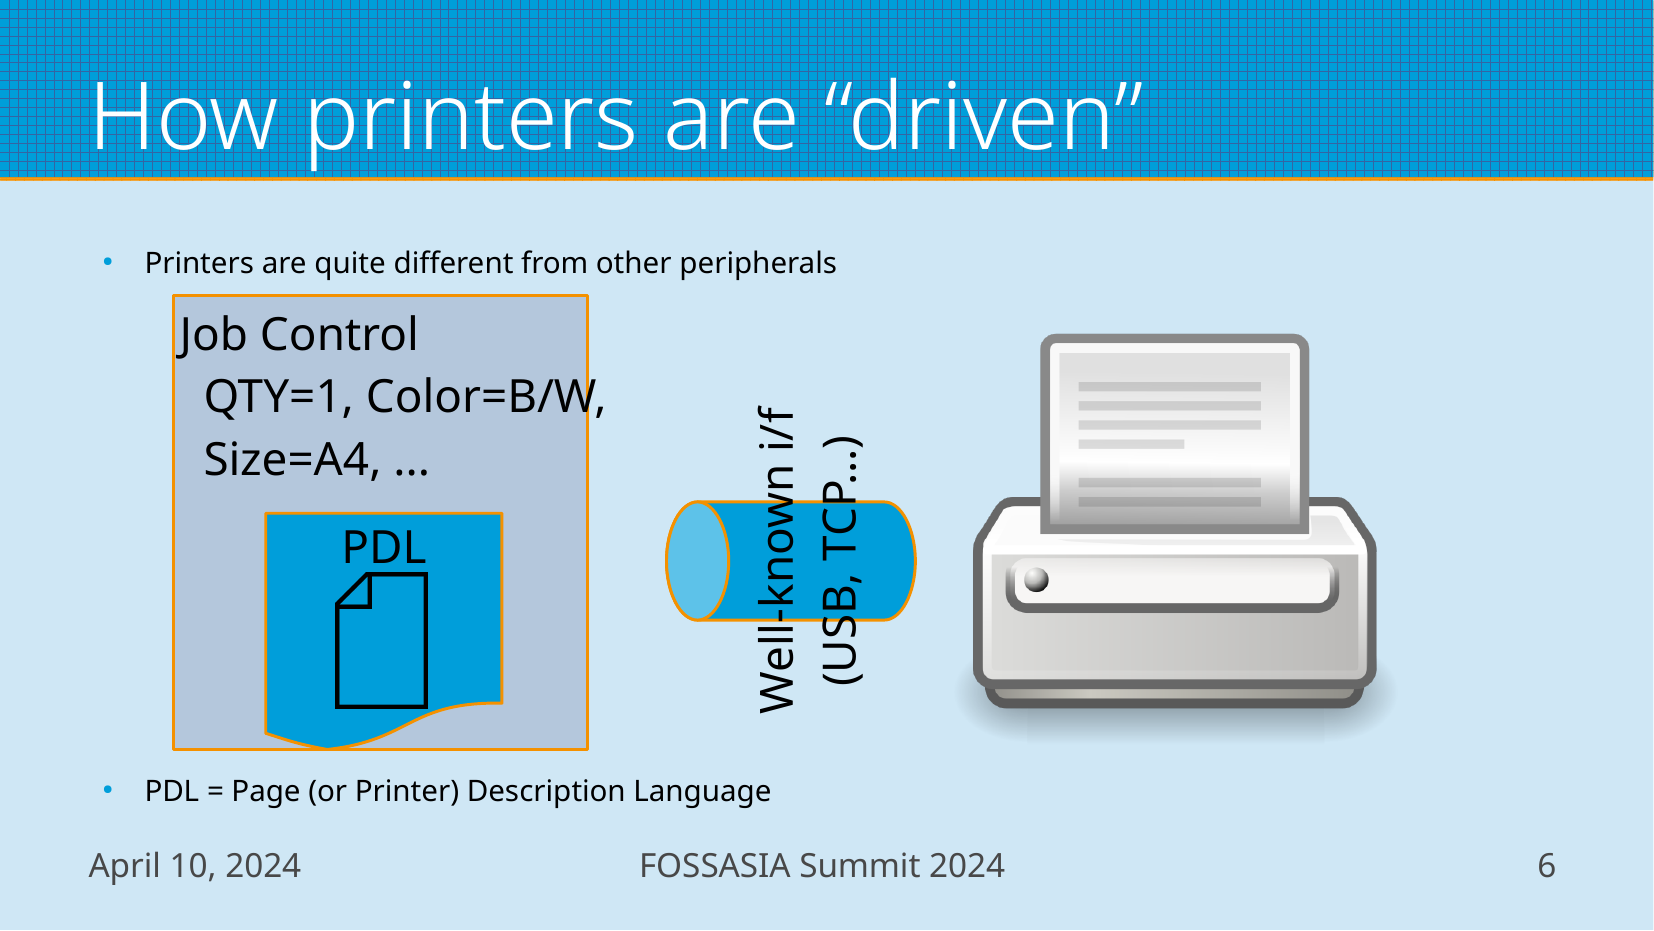

# How printers are “driven”
Printers are quite different from other peripherals
PDL = Page (or Printer) Description Language
Job Control
 QTY=1, Color=B/W,
 Size=A4, ...
Well-known i/f
(USB, TCP...)
PDL
April 10, 2024
FOSSASIA Summit 2024
6